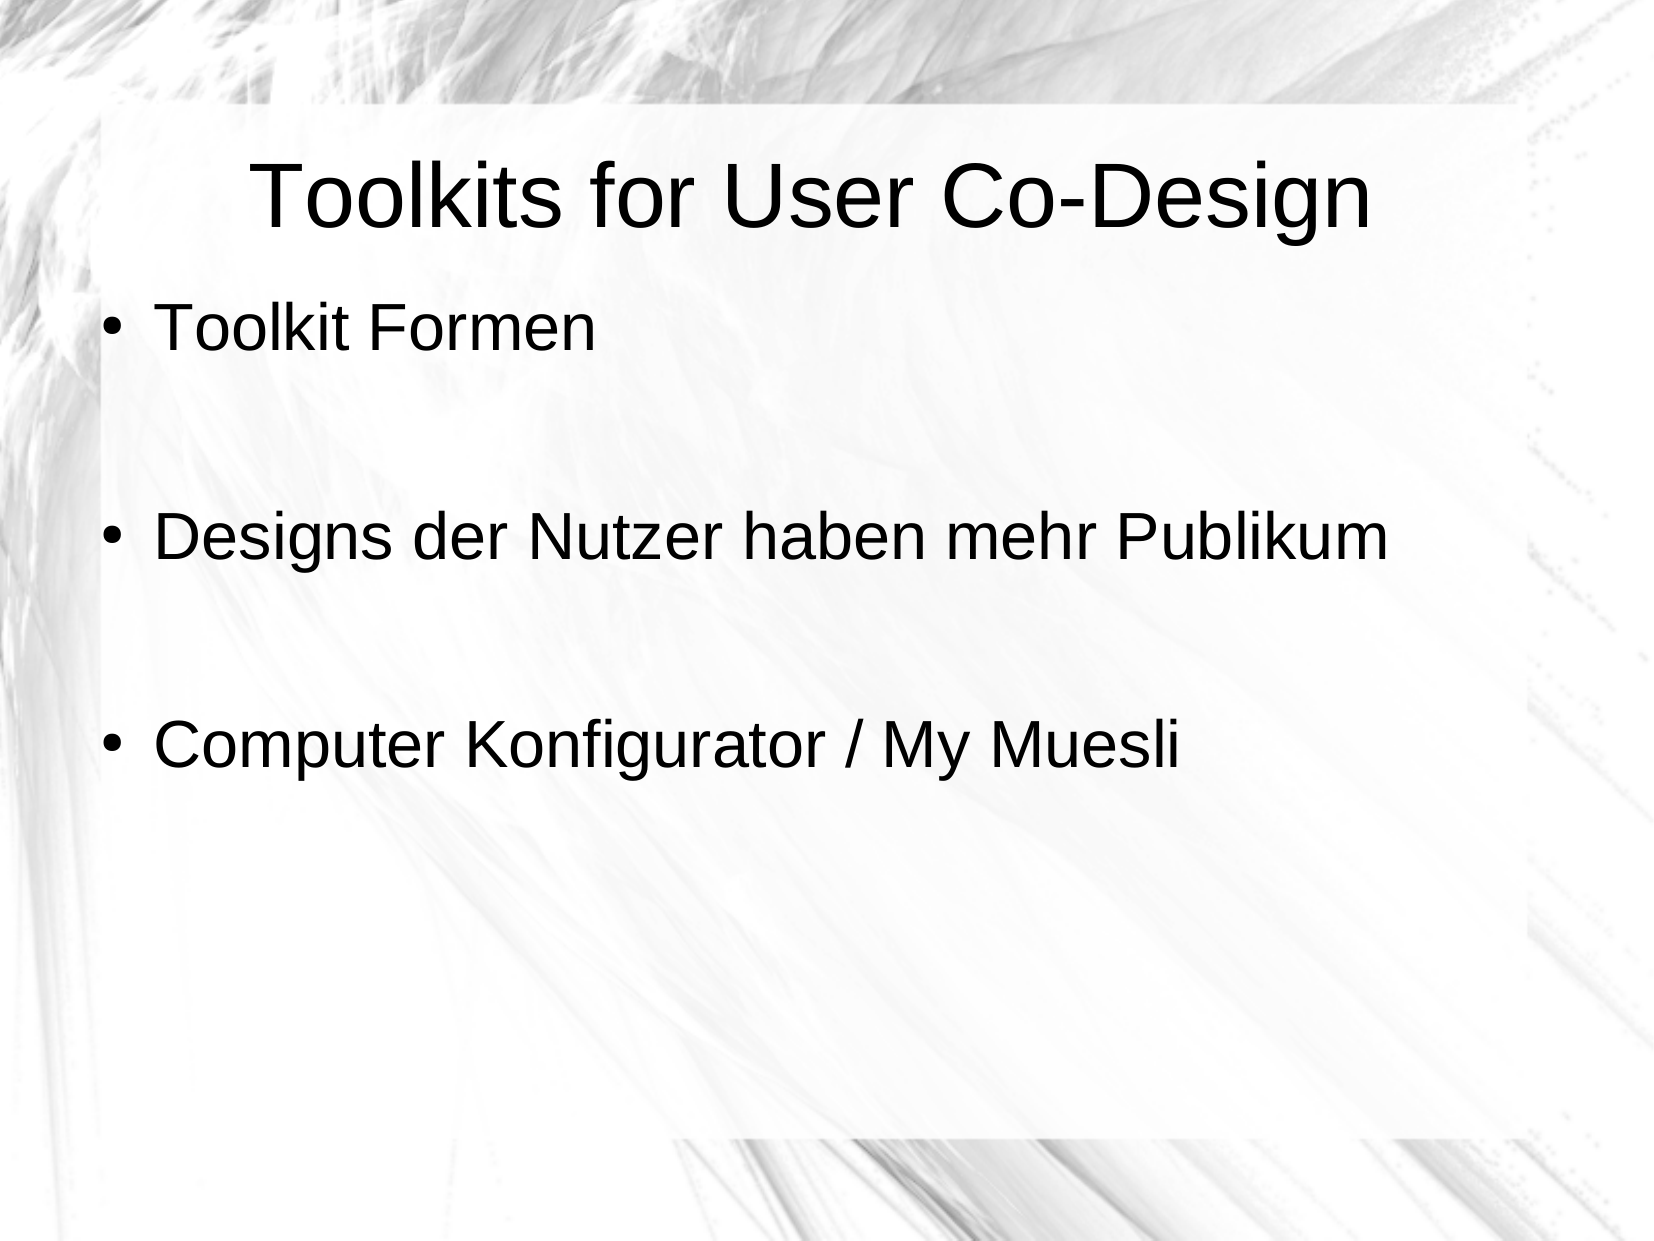

# Toolkits for User Co-Design
Toolkit Formen
Designs der Nutzer haben mehr Publikum
Computer Konfigurator / My Muesli